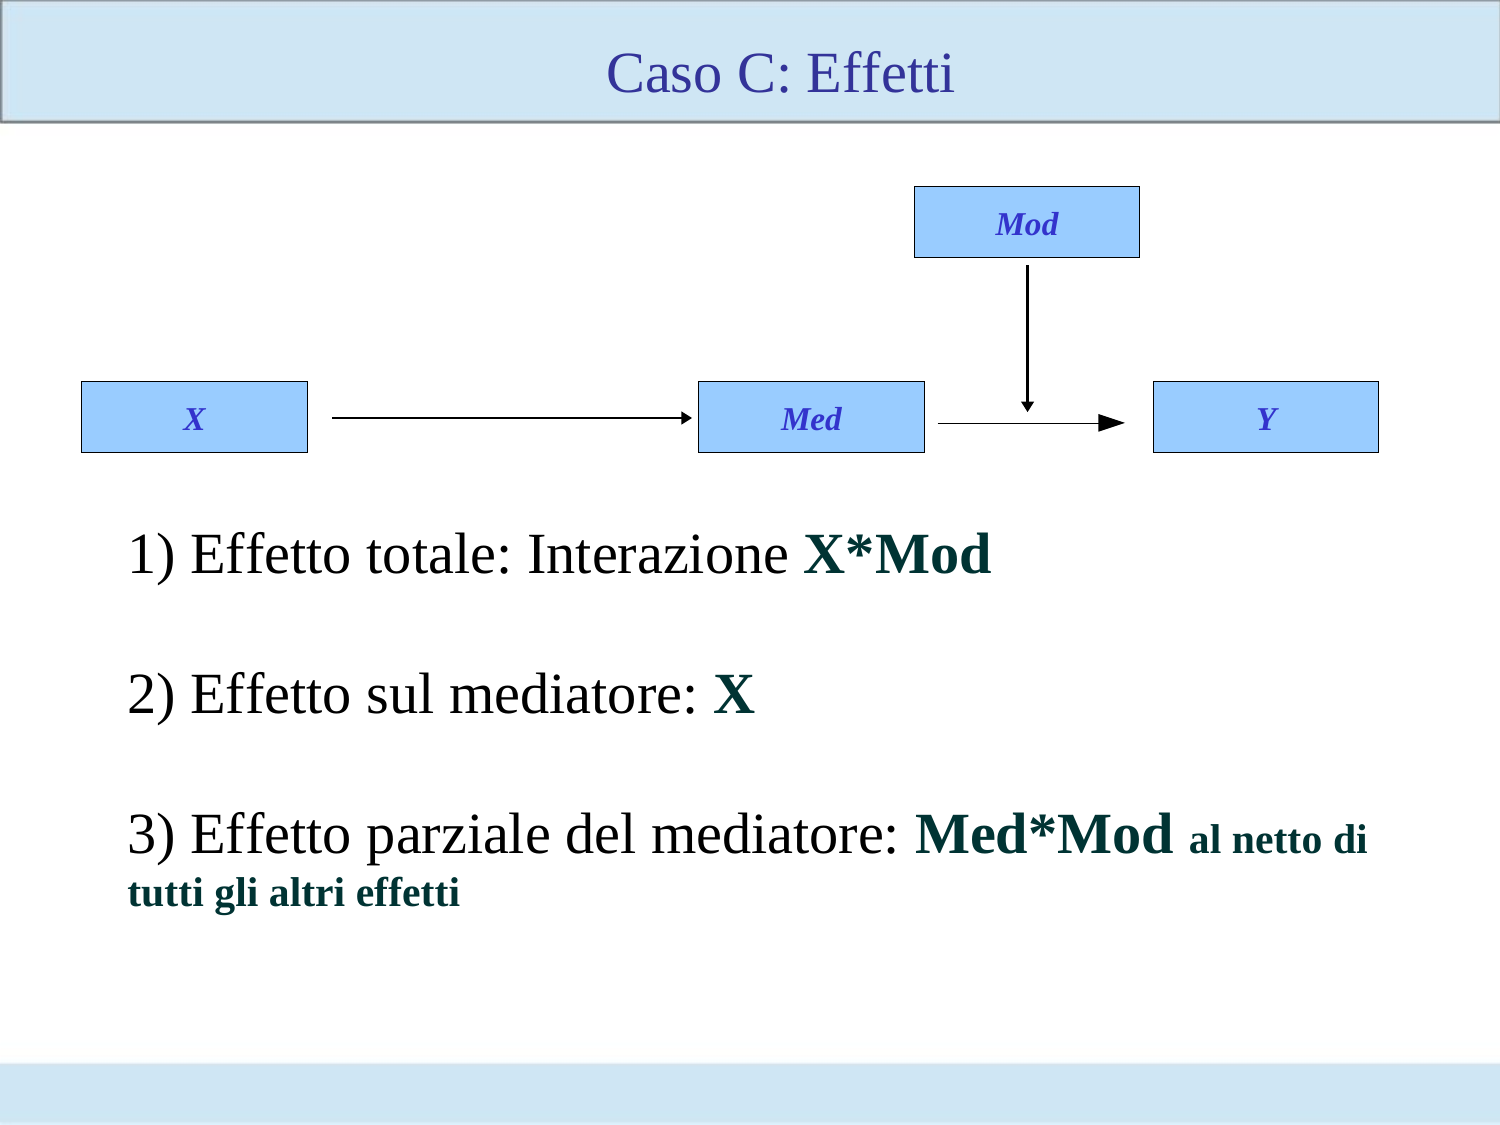

# Caso C: Effetti
Mod
X
Med
Y
1) Effetto totale: Interazione X*Mod
2) Effetto sul mediatore: X
3) Effetto parziale del mediatore: Med*Mod al netto di tutti gli altri effetti